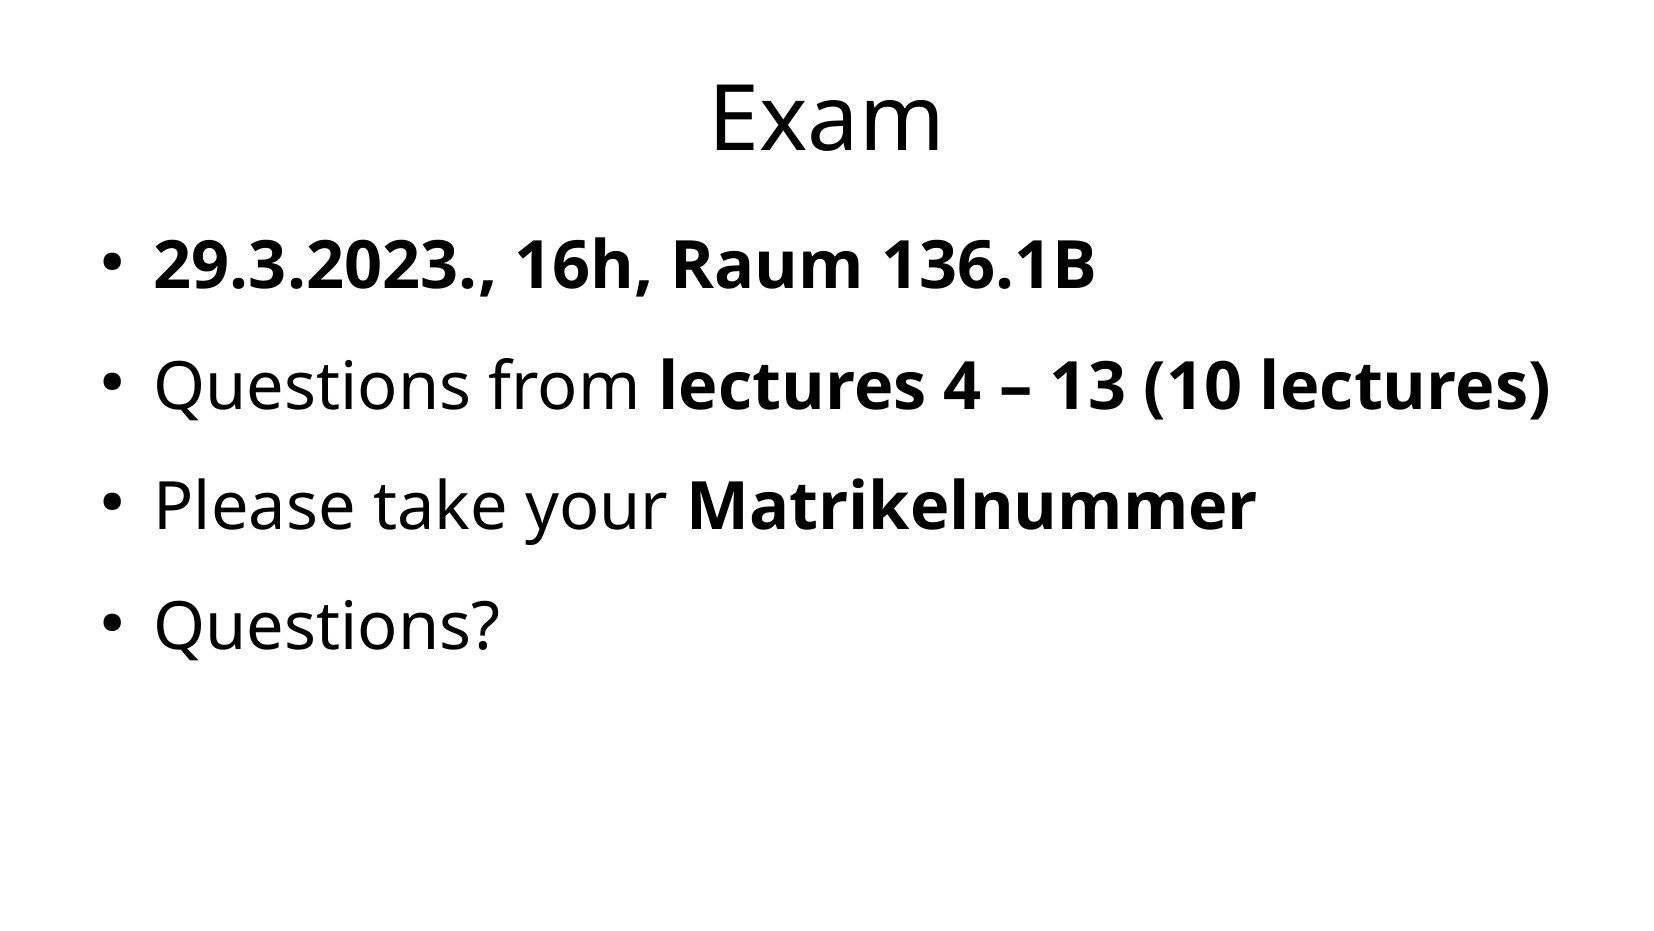

# Exam
29.3.2023., 16h, Raum 136.1B
Questions from lectures 4 – 13 (10 lectures)
Please take your Matrikelnummer
Questions?